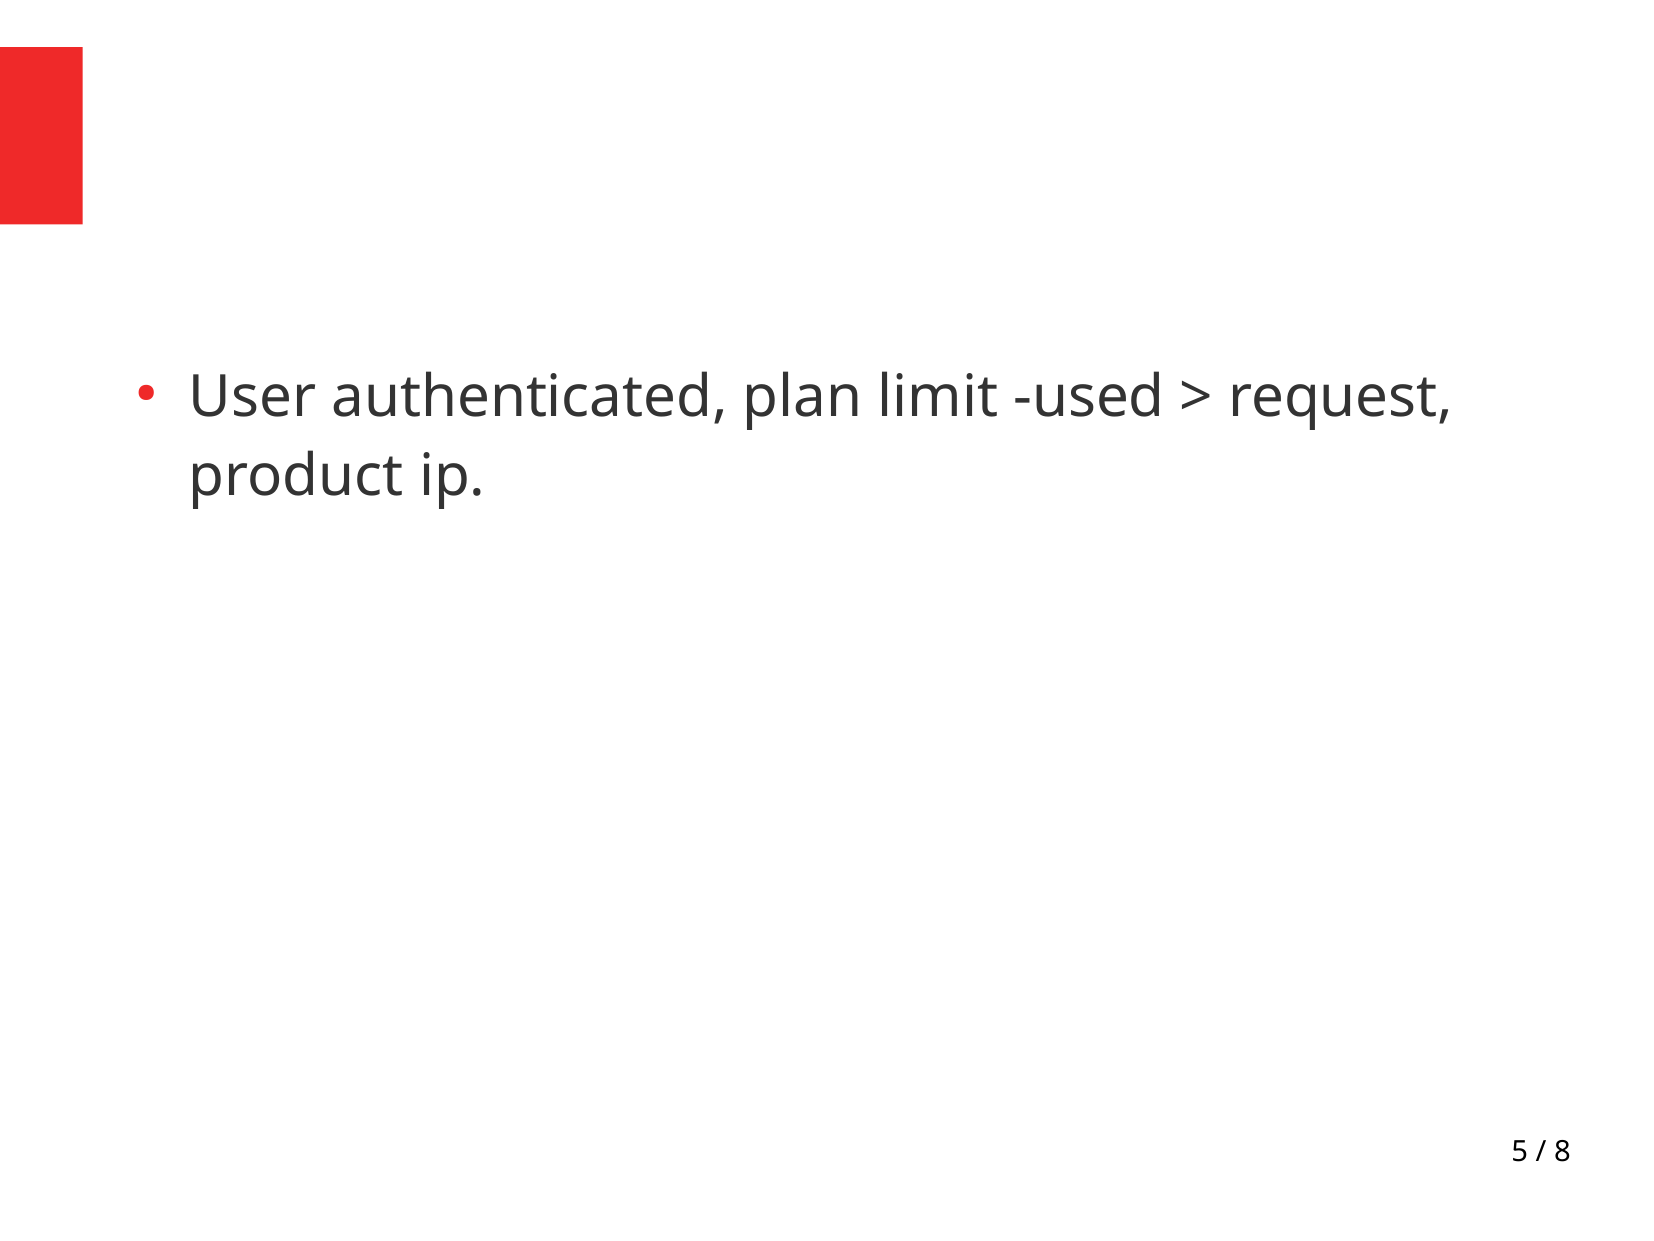

#
User authenticated, plan limit -used > request, product ip.
5